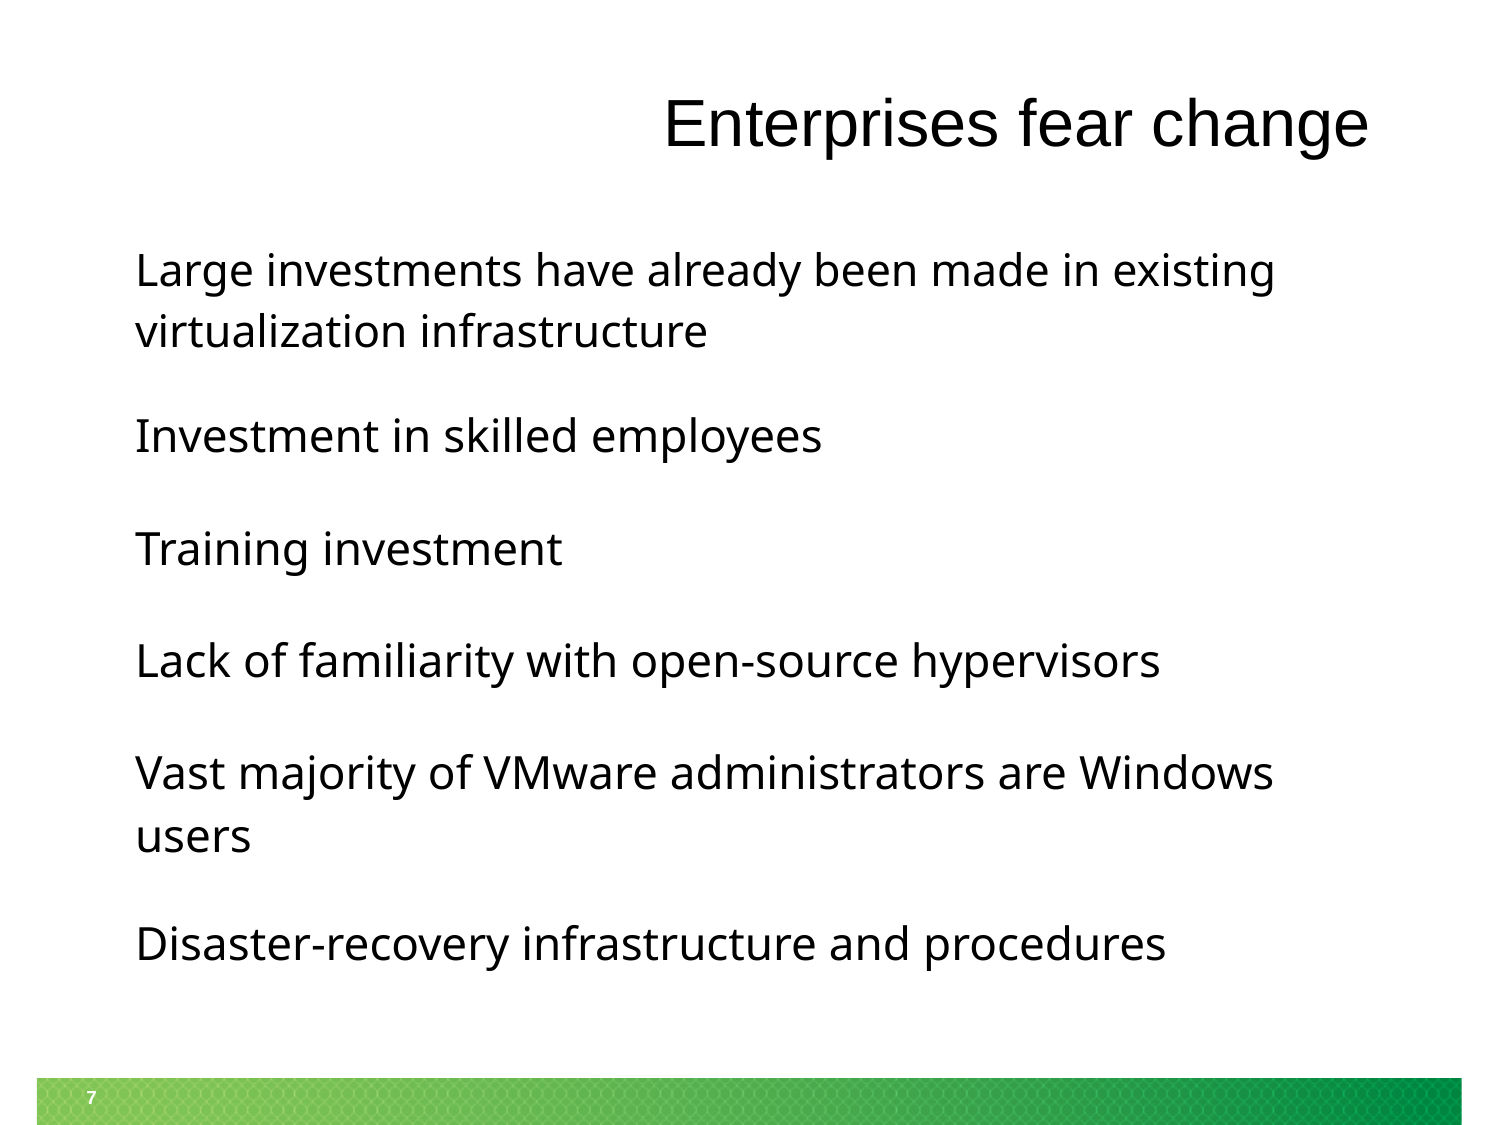

# Enterprises fear change
Large investments have already been made in existing virtualization infrastructure
Investment in skilled employees
Training investment
Lack of familiarity with open-source hypervisors
Vast majority of VMware administrators are Windows users
Disaster-recovery infrastructure and procedures